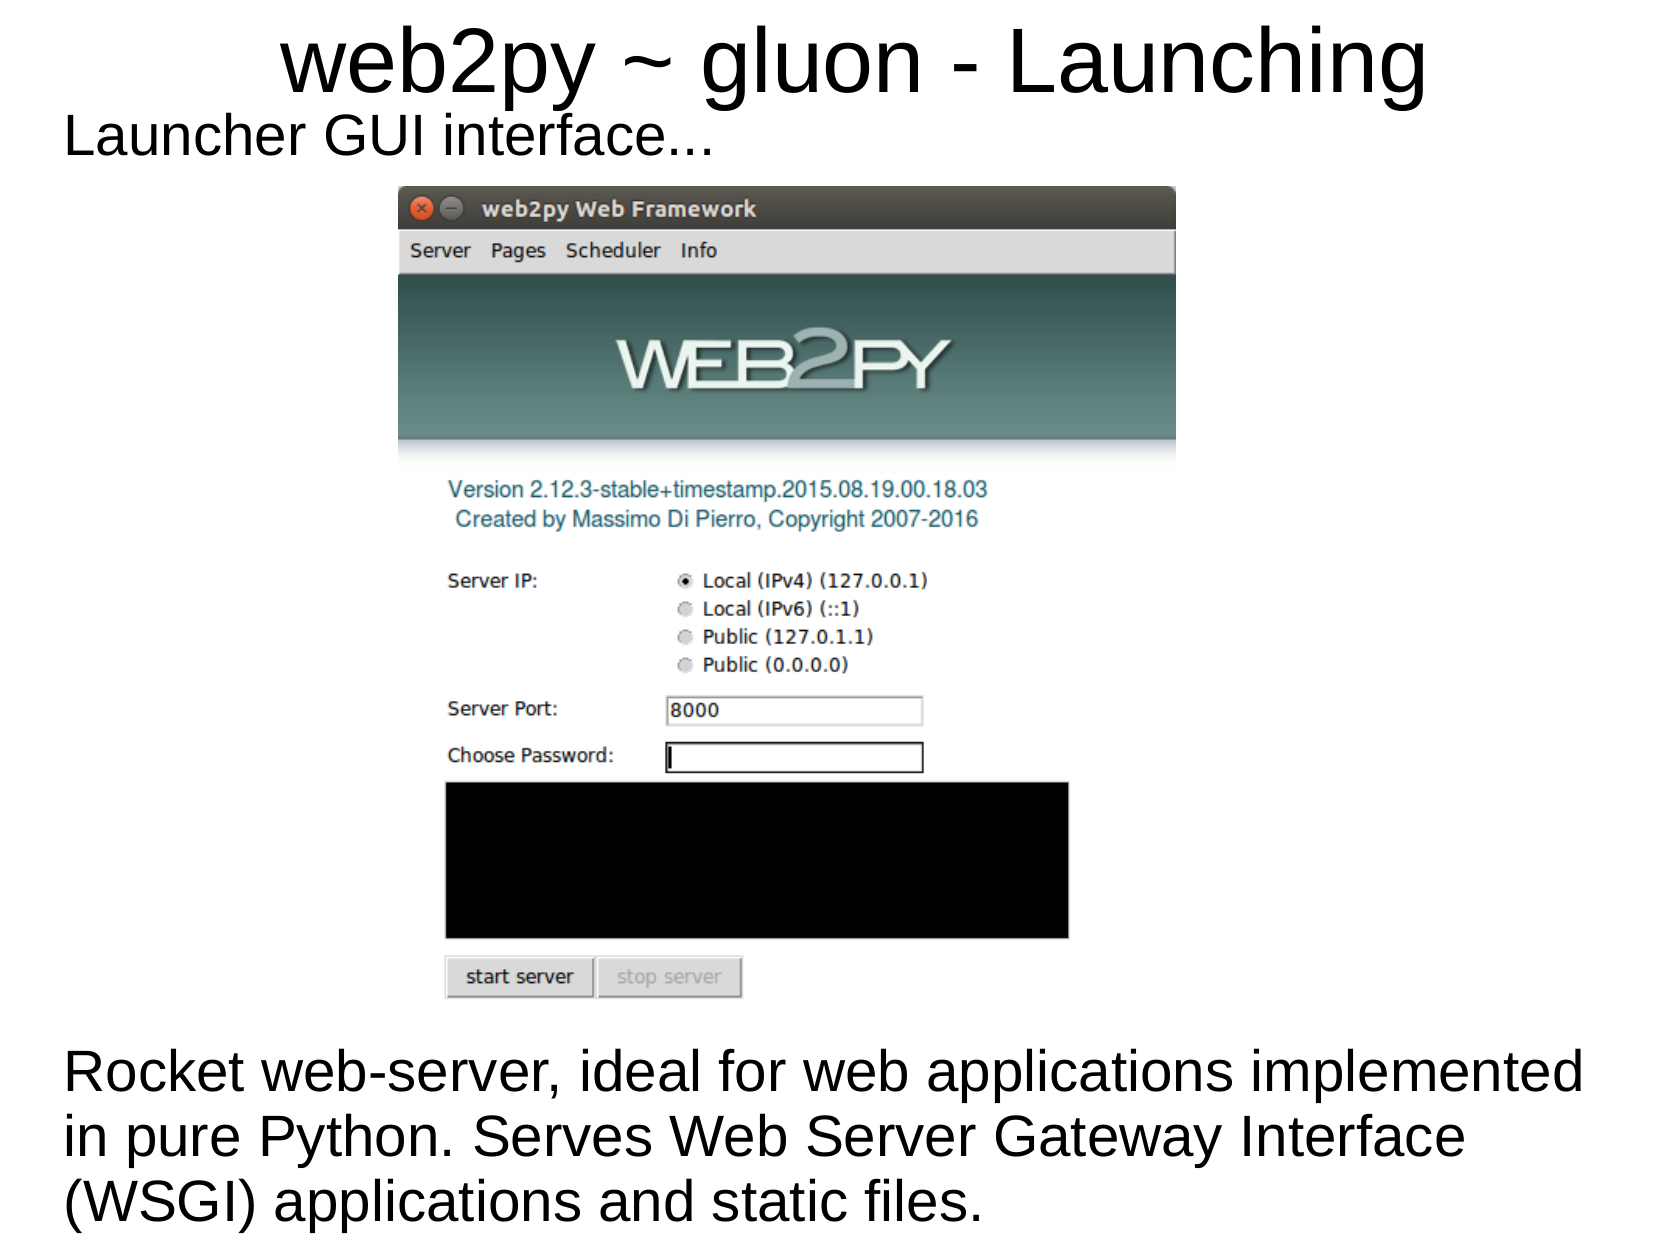

# web2py ~ gluon - Launching
Launcher GUI interface...
Rocket web-server, ideal for web applications implemented in pure Python. Serves Web Server Gateway Interface (WSGI) applications and static files.